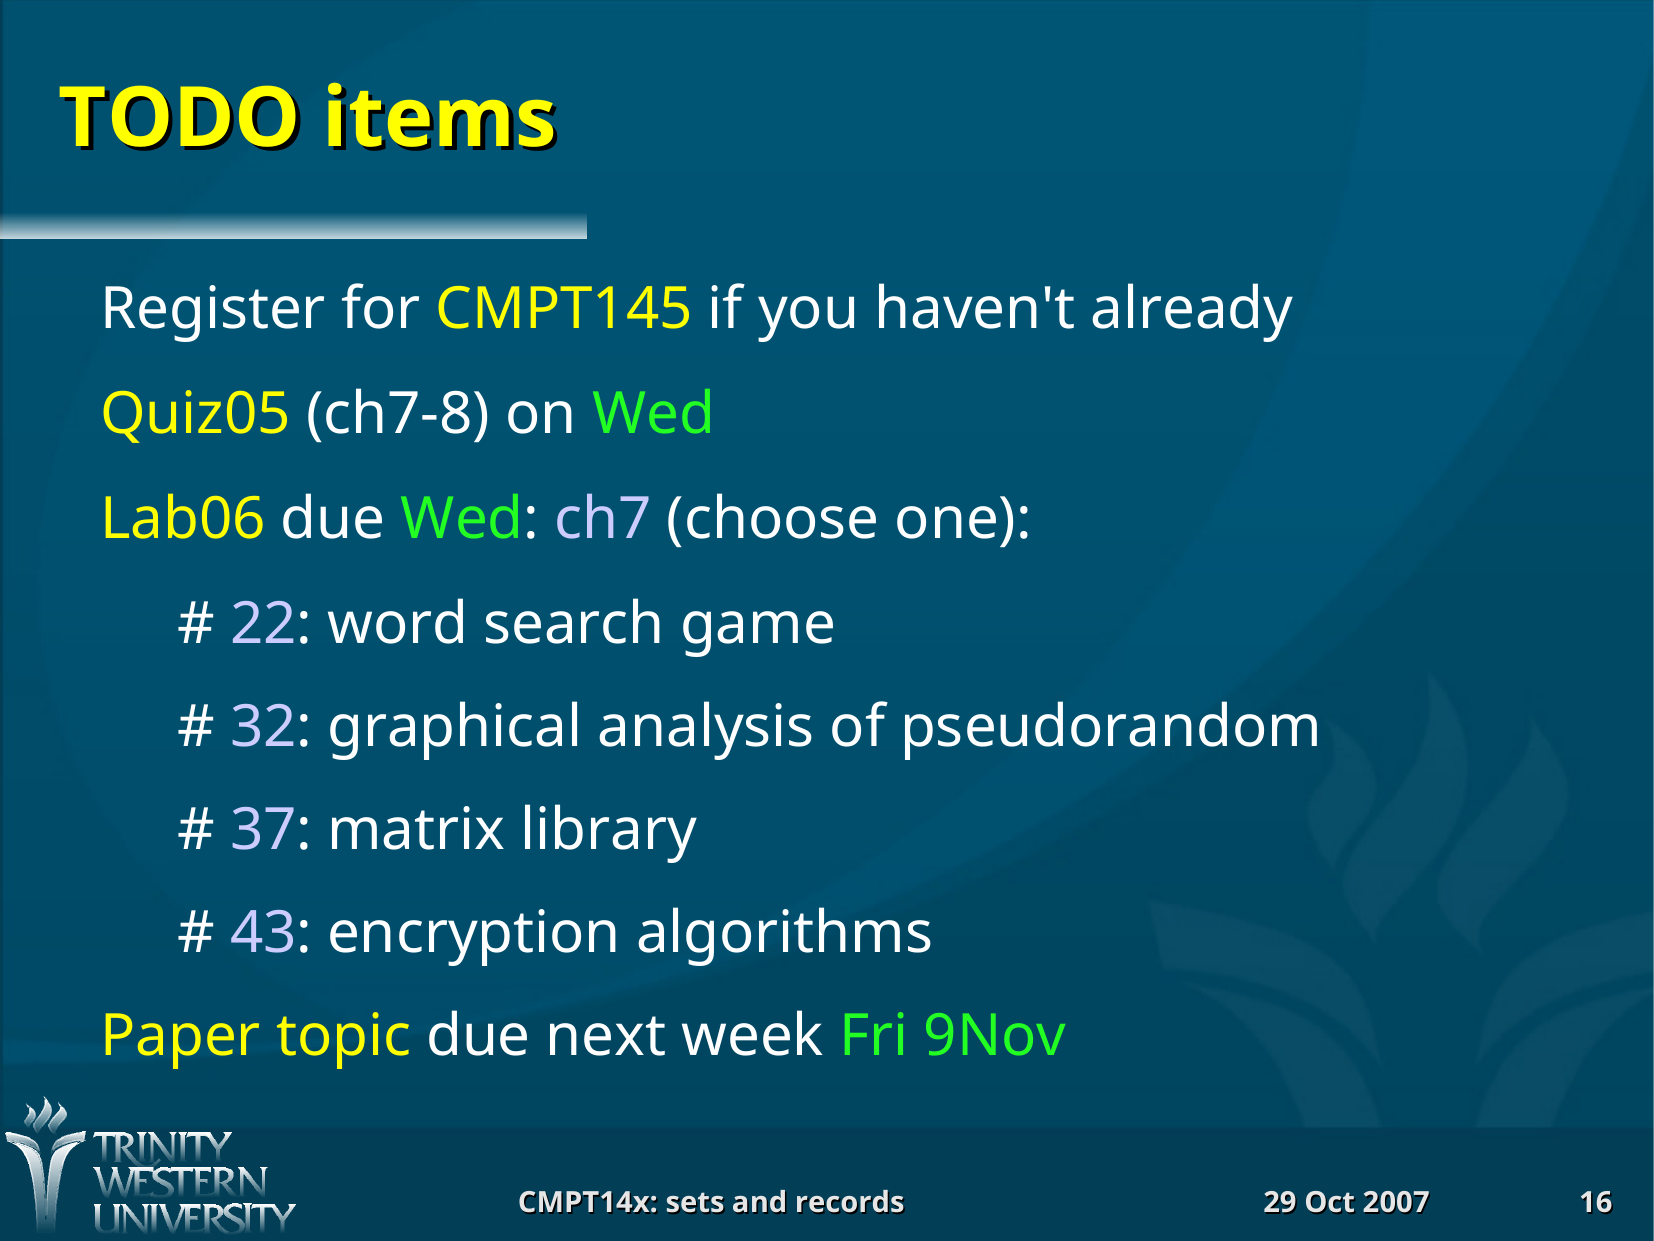

# TODO items
Register for CMPT145 if you haven't already
Quiz05 (ch7-8) on Wed
Lab06 due Wed: ch7 (choose one):
# 22: word search game
# 32: graphical analysis of pseudorandom
# 37: matrix library
# 43: encryption algorithms
Paper topic due next week Fri 9Nov
CMPT14x: sets and records
29 Oct 2007
16